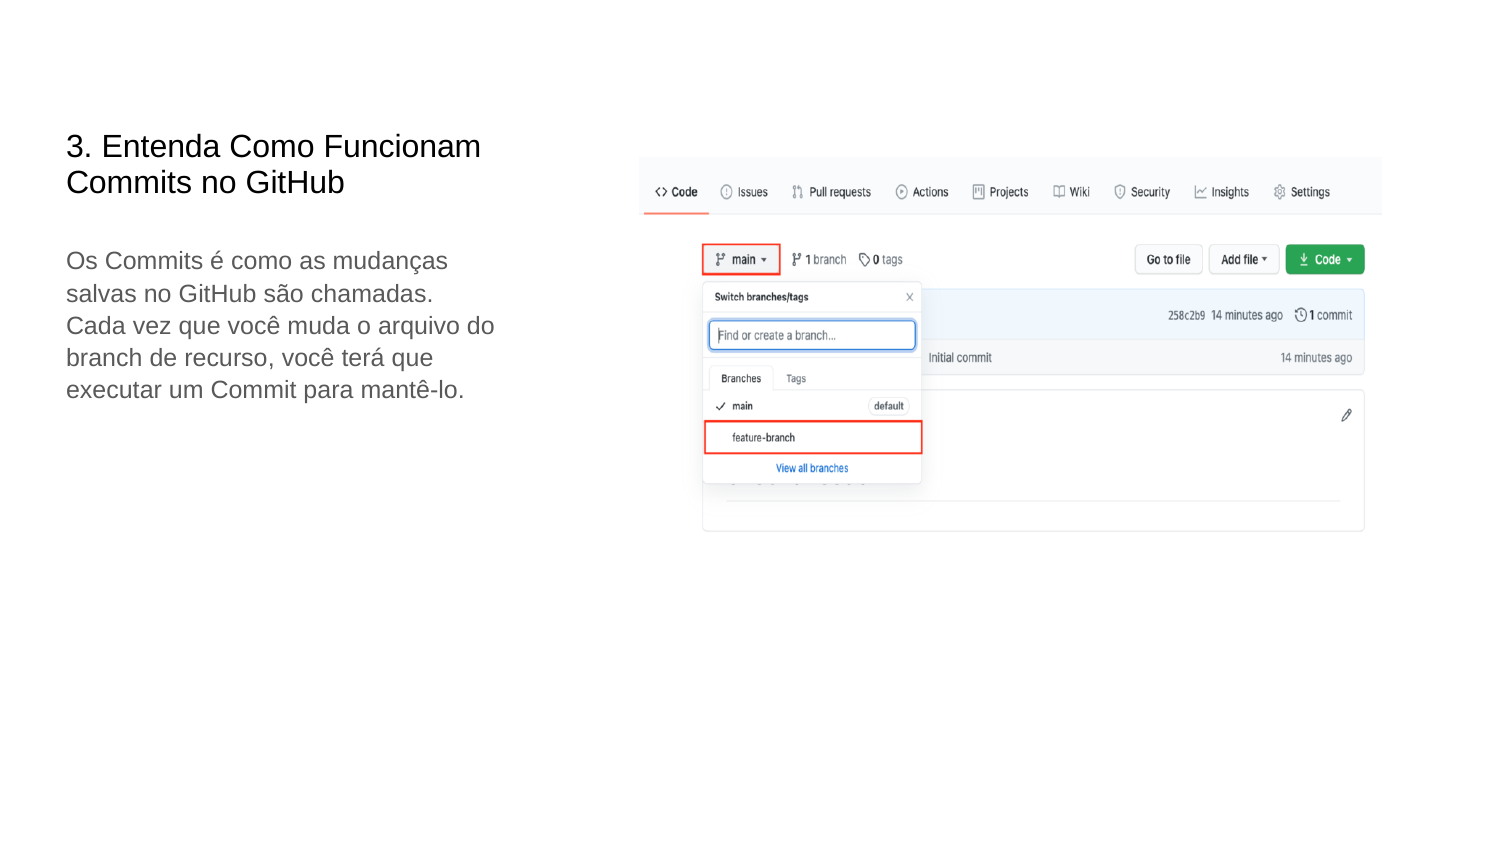

# 3. Entenda Como Funcionam Commits no GitHub
Os Commits é como as mudanças salvas no GitHub são chamadas. Cada vez que você muda o arquivo do branch de recurso, você terá que executar um Commit para mantê-lo.